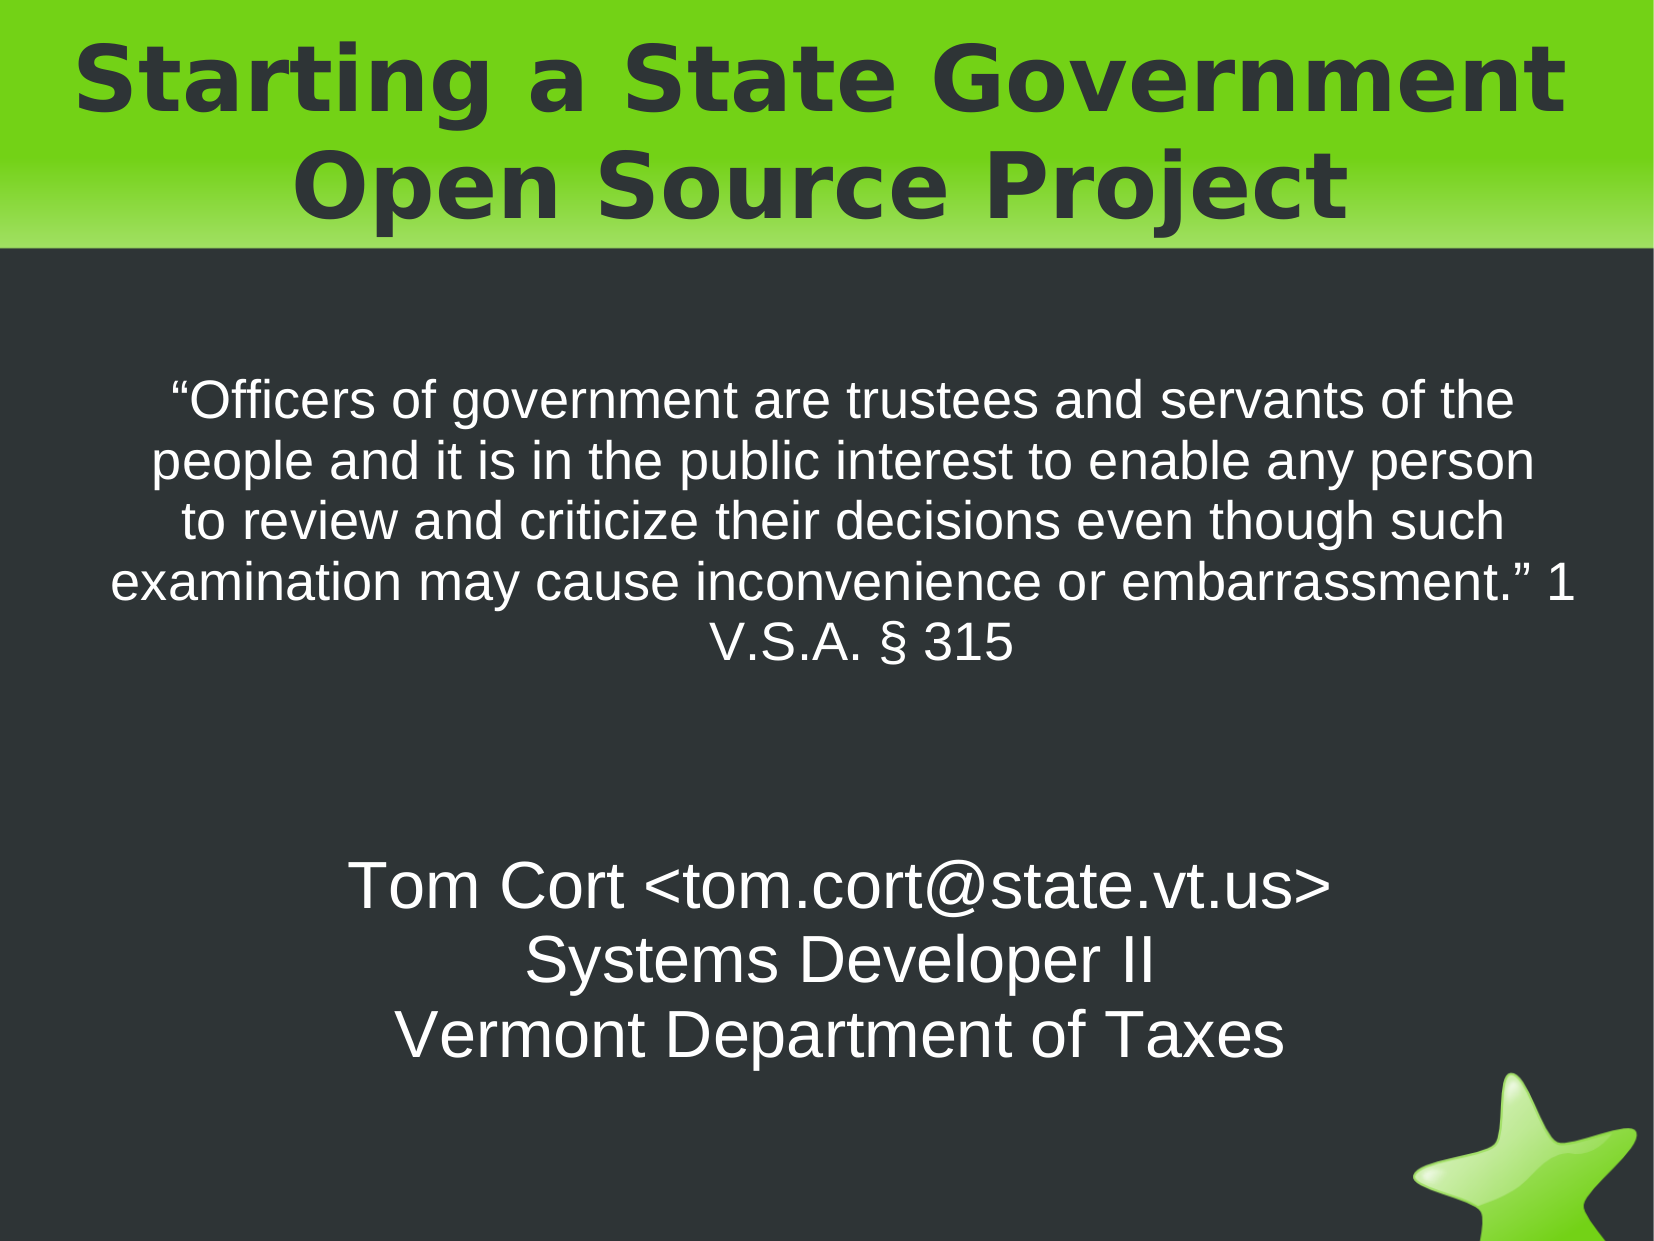

# Starting a State Government Open Source Project
“Officers of government are trustees and servants of the
people and it is in the public interest to enable any person
to review and criticize their decisions even though such
examination may cause inconvenience or embarrassment.” 1 V.S.A. § 315
Tom Cort <tom.cort@state.vt.us>
Systems Developer II
Vermont Department of Taxes